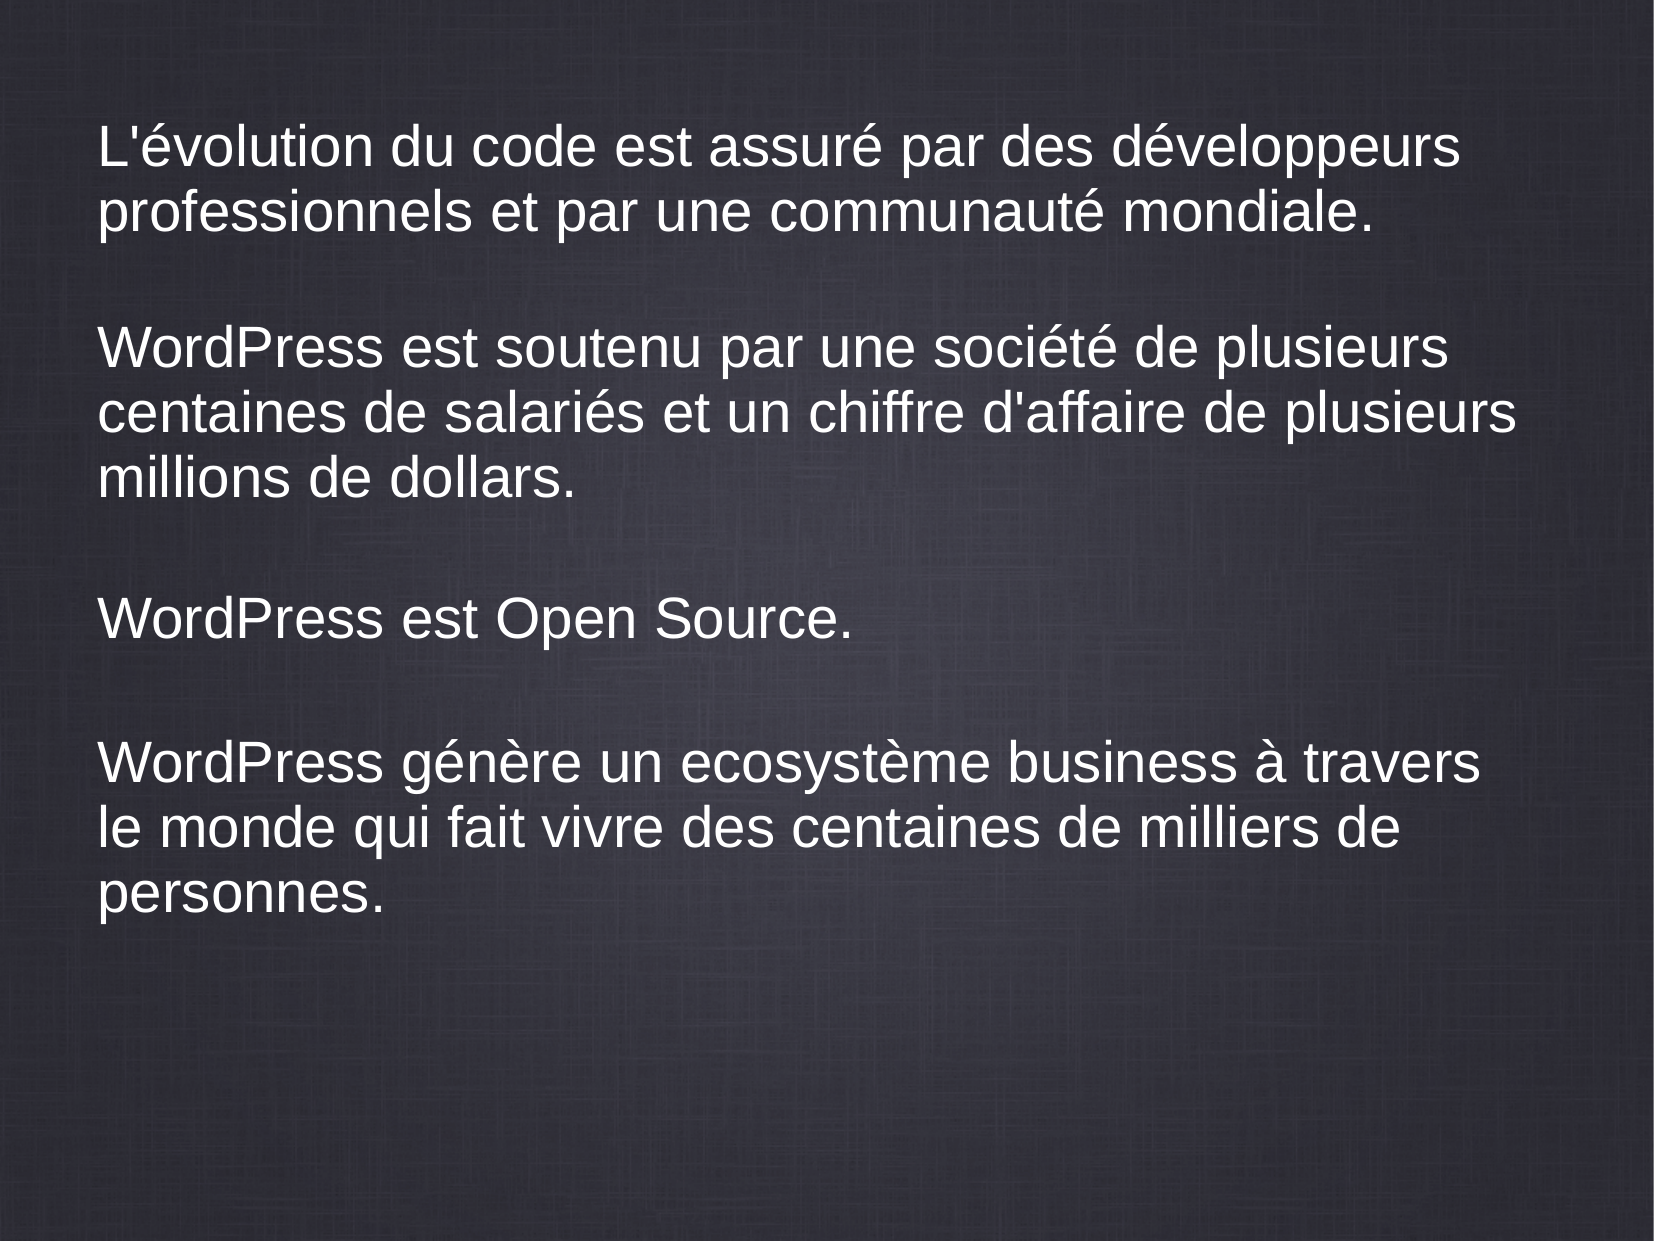

L'évolution du code est assuré par des développeurs professionnels et par une communauté mondiale.
WordPress est soutenu par une société de plusieurs centaines de salariés et un chiffre d'affaire de plusieurs millions de dollars.
WordPress est Open Source.
WordPress génère un ecosystème business à travers le monde qui fait vivre des centaines de milliers de personnes.